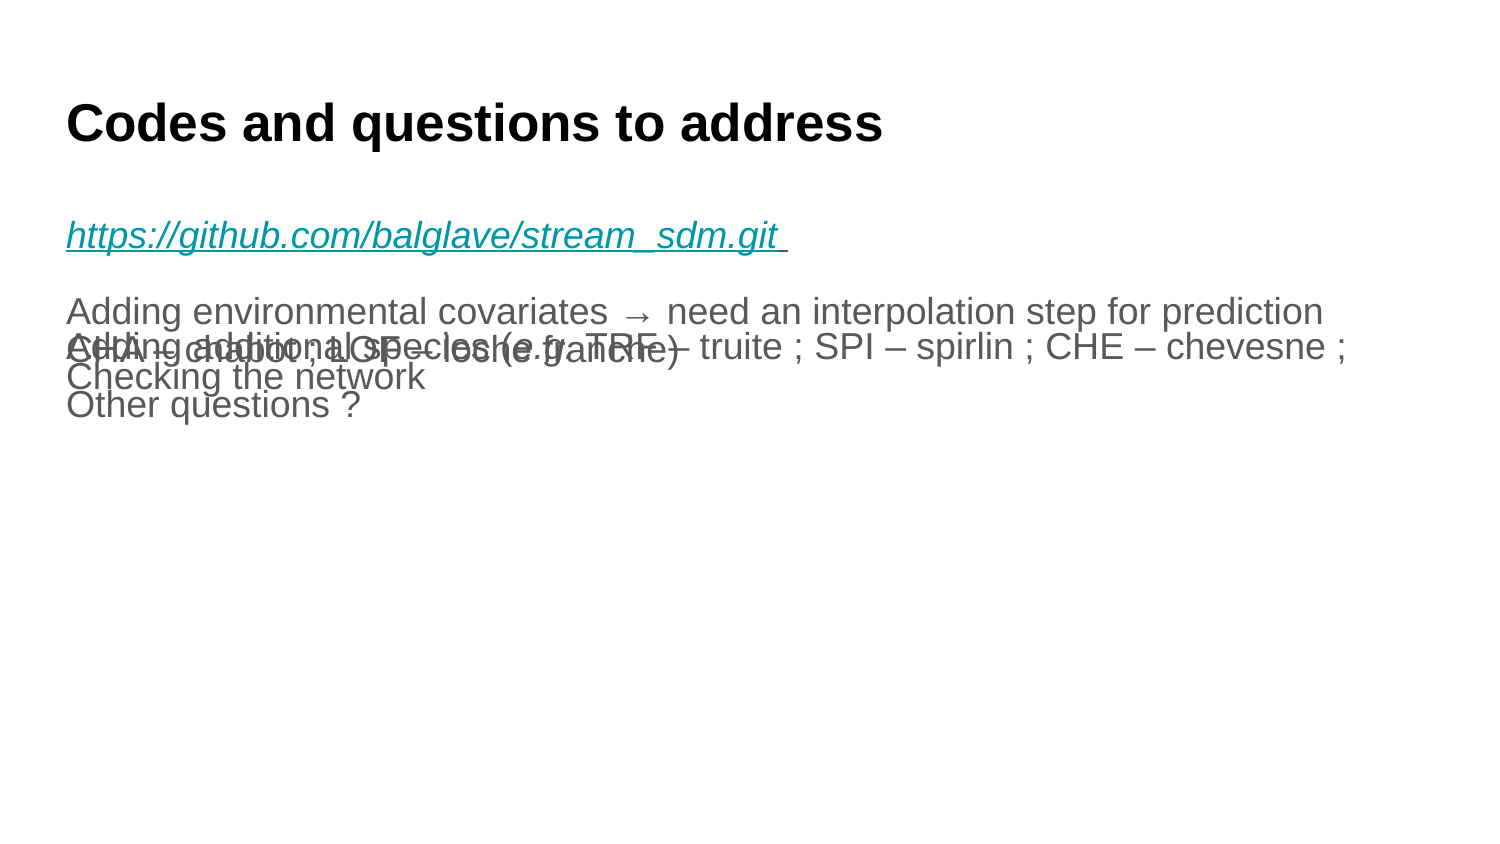

# Codes and questions to address
https://github.com/balglave/stream_sdm.git
Adding environmental covariates → need an interpolation step for prediction
Adding additional species (e.g. TRF – truite ; SPI – spirlin ; CHE – chevesne ; CHA – chabot ; LOF – loche franche)
Checking the network
Other questions ?